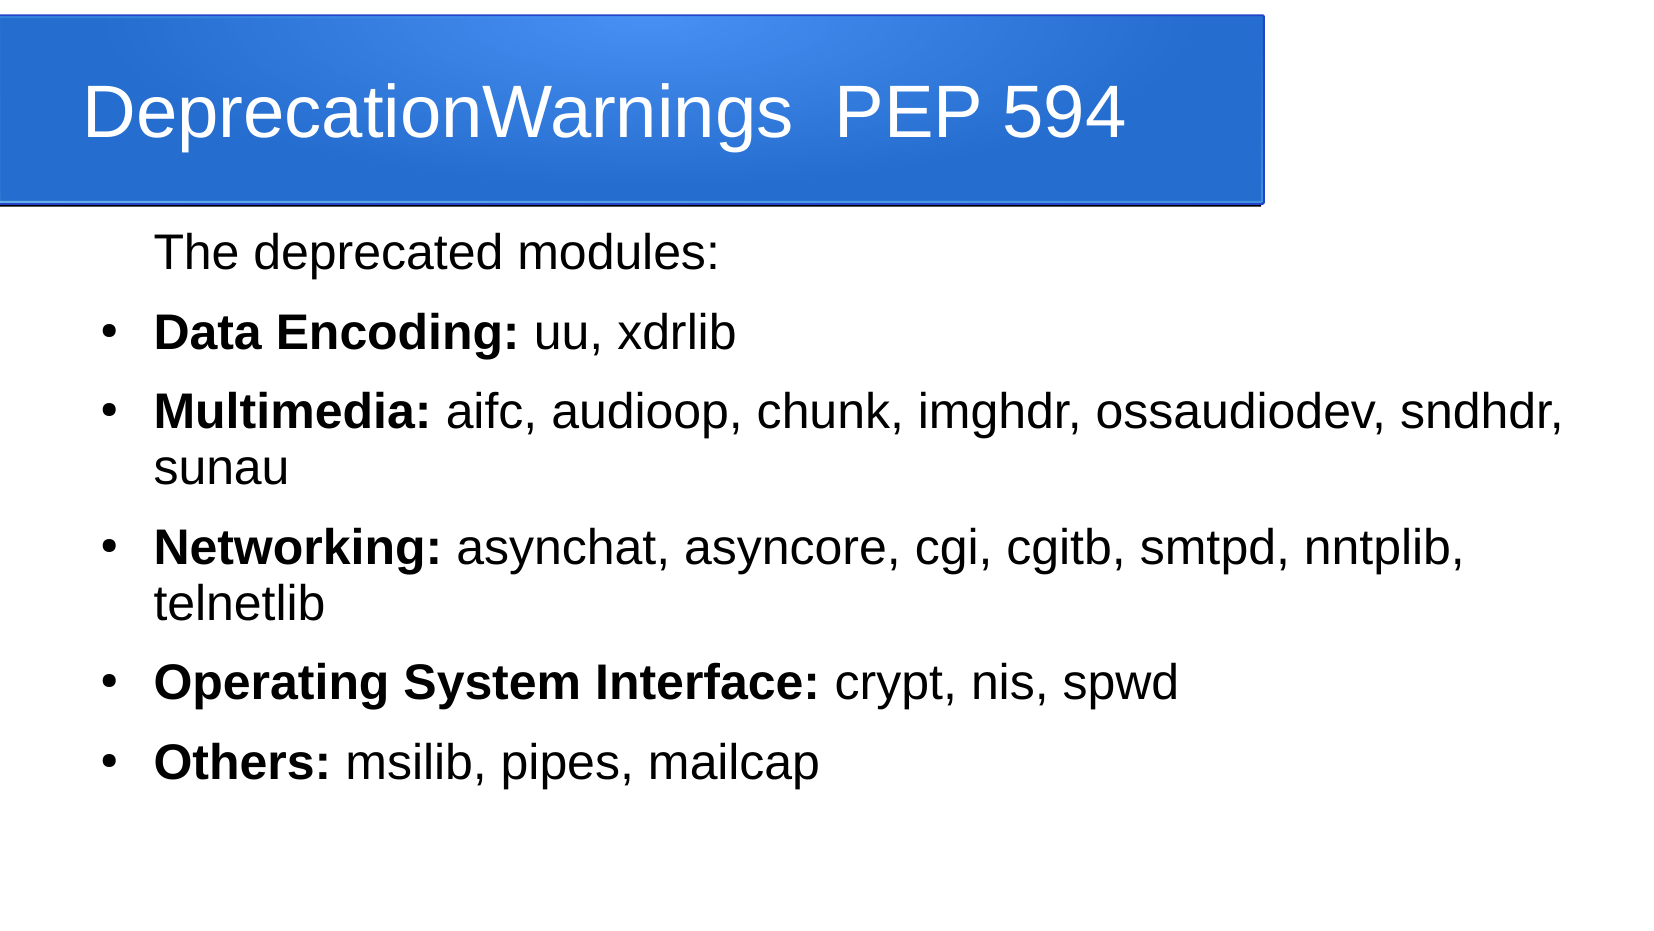

# DeprecationWarnings PEP 594
The deprecated modules:
Data Encoding: uu, xdrlib
Multimedia: aifc, audioop, chunk, imghdr, ossaudiodev, sndhdr, sunau
Networking: asynchat, asyncore, cgi, cgitb, smtpd, nntplib, telnetlib
Operating System Interface: crypt, nis, spwd
Others: msilib, pipes, mailcap